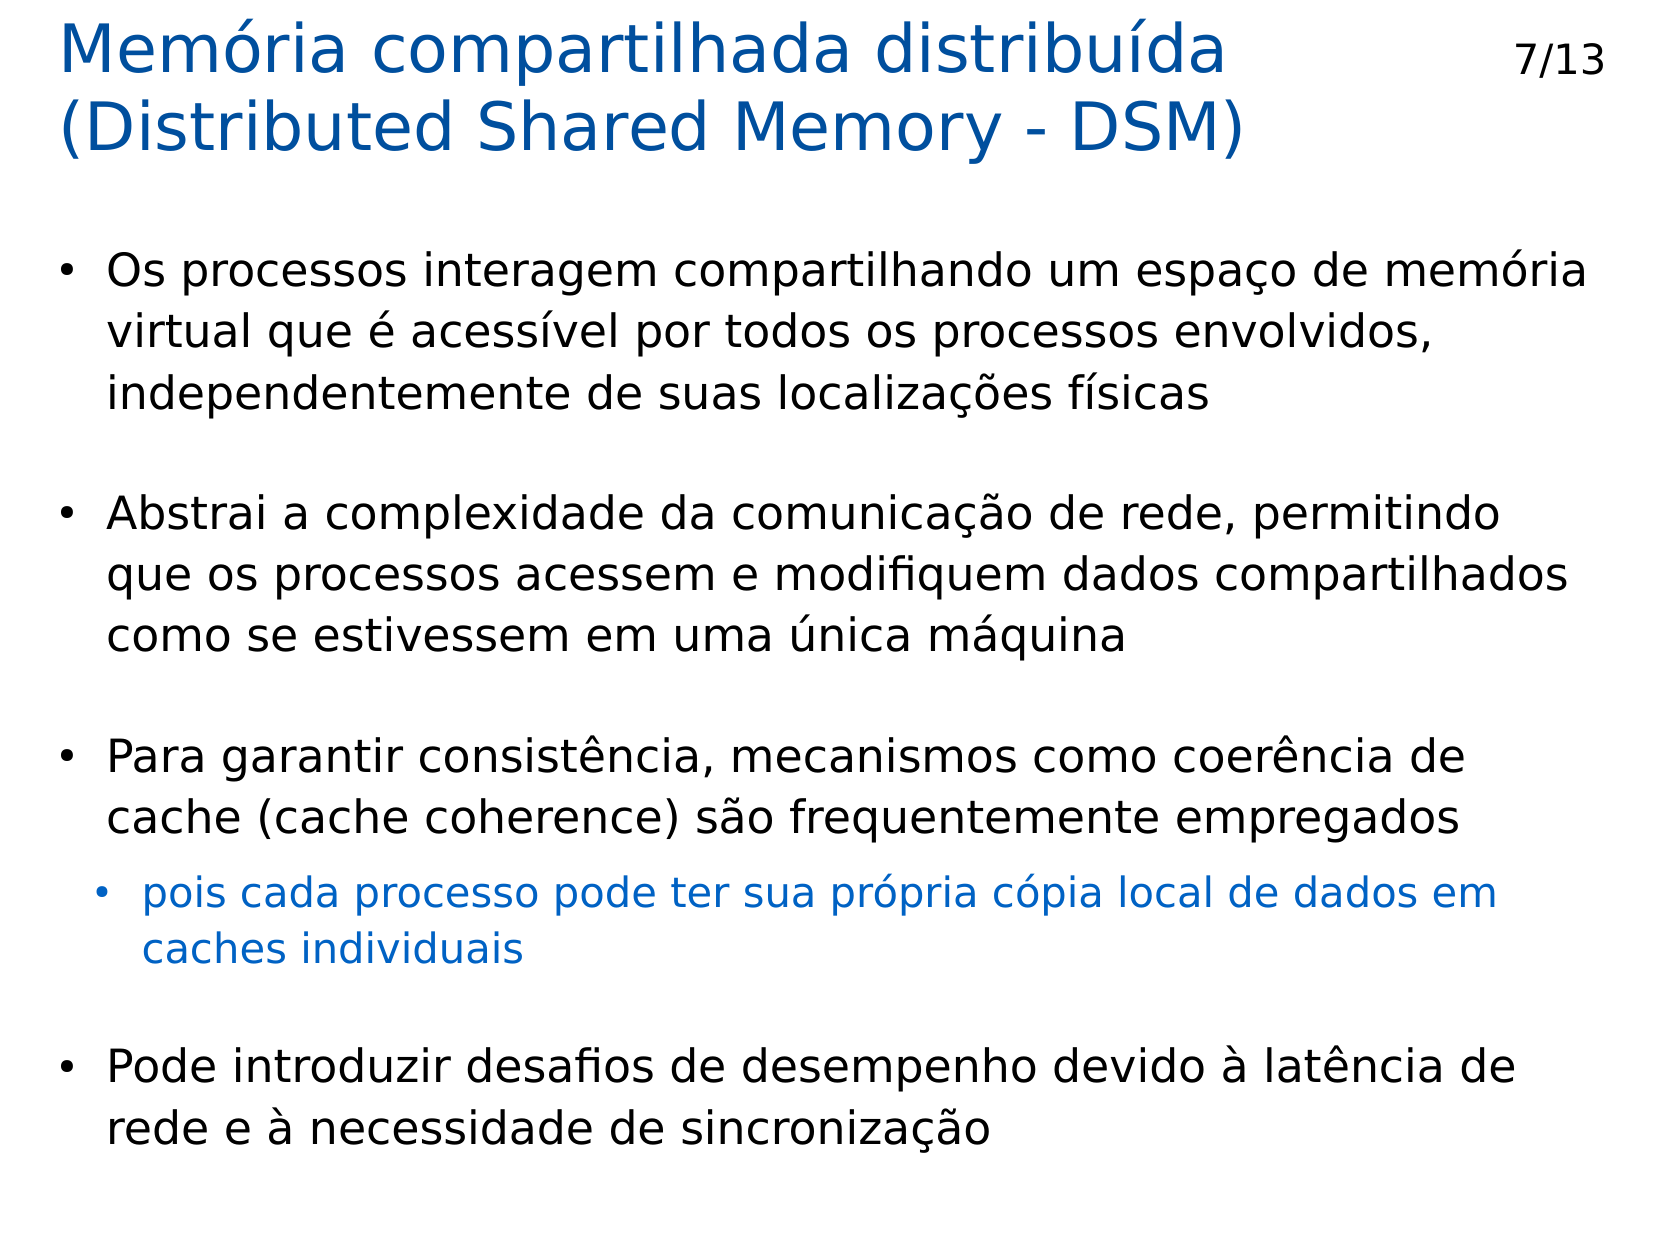

# Memória compartilhada distribuída (Distributed Shared Memory - DSM)
7
Os processos interagem compartilhando um espaço de memória virtual que é acessível por todos os processos envolvidos, independentemente de suas localizações físicas
Abstrai a complexidade da comunicação de rede, permitindo que os processos acessem e modifiquem dados compartilhados como se estivessem em uma única máquina
Para garantir consistência, mecanismos como coerência de cache (cache coherence) são frequentemente empregados
pois cada processo pode ter sua própria cópia local de dados em caches individuais
Pode introduzir desafios de desempenho devido à latência de rede e à necessidade de sincronização